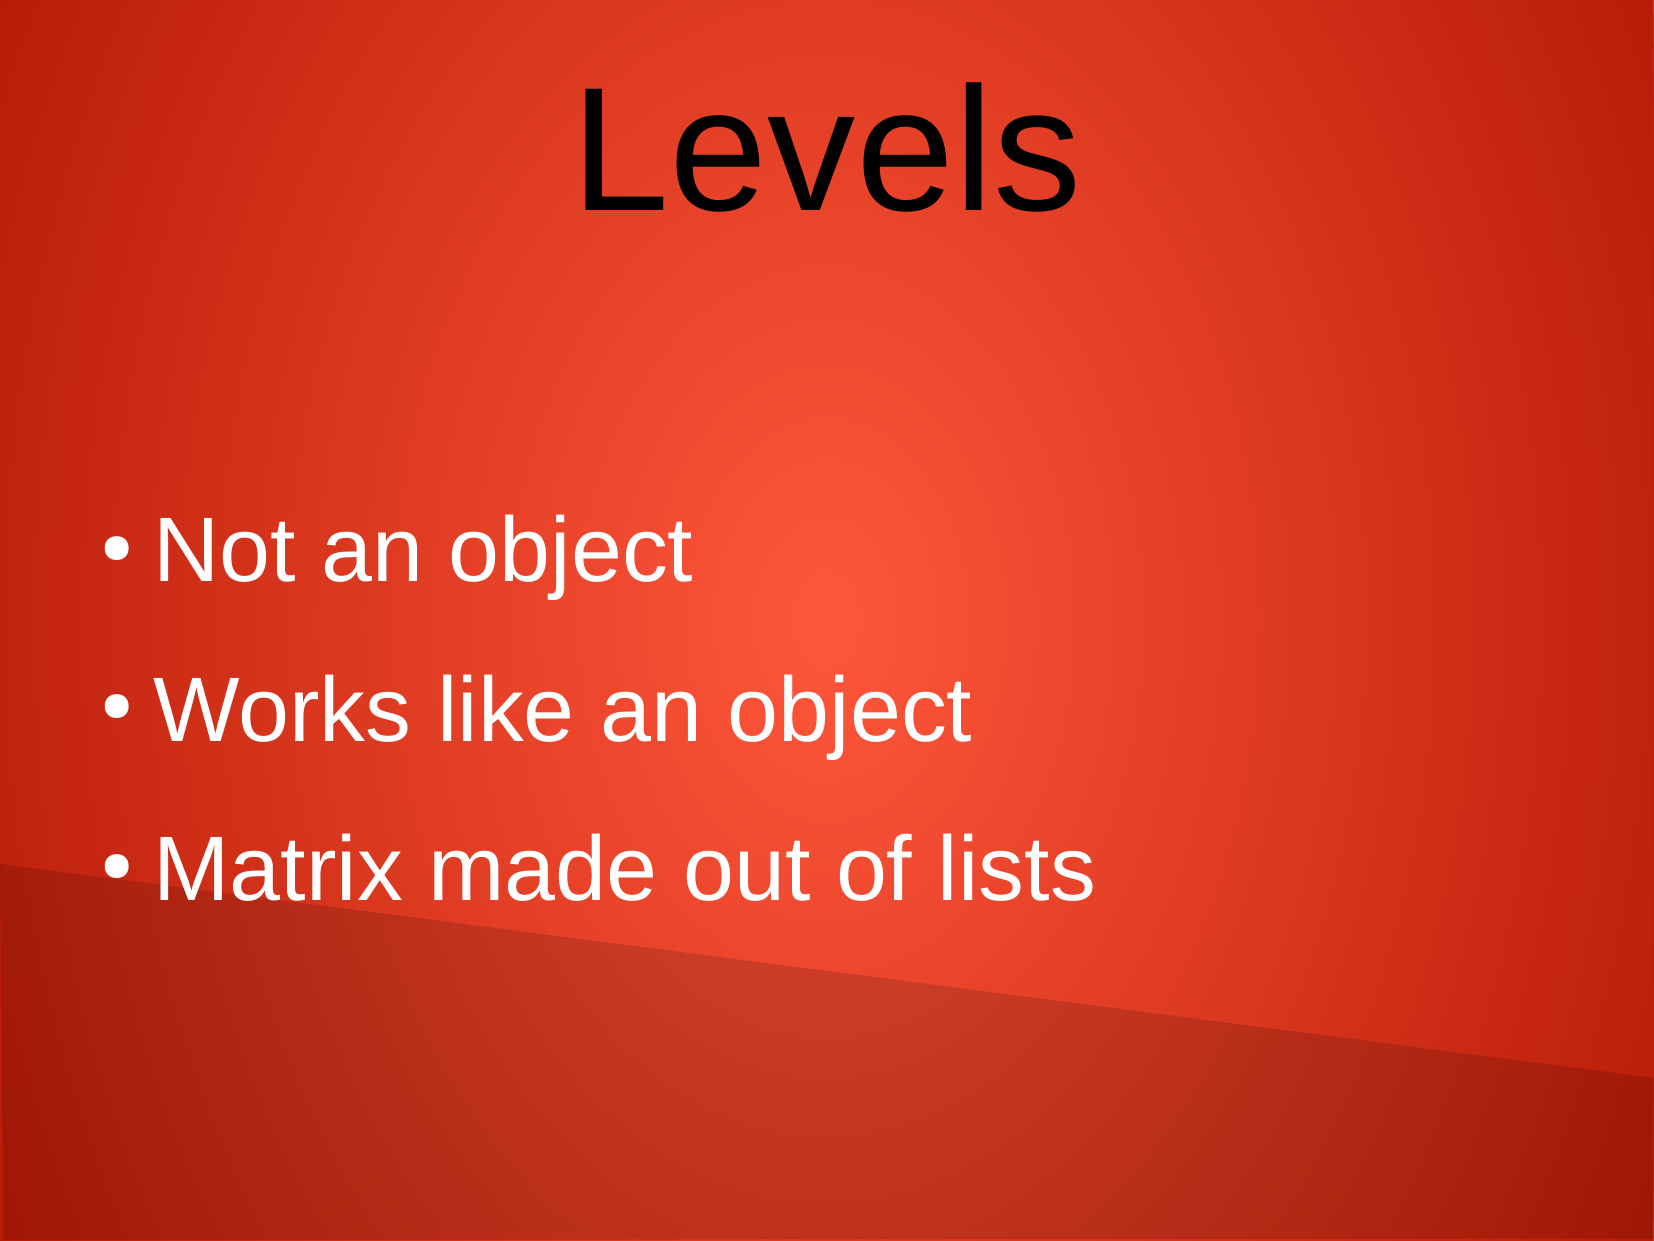

# Levels
Not an object
Works like an object
Matrix made out of lists